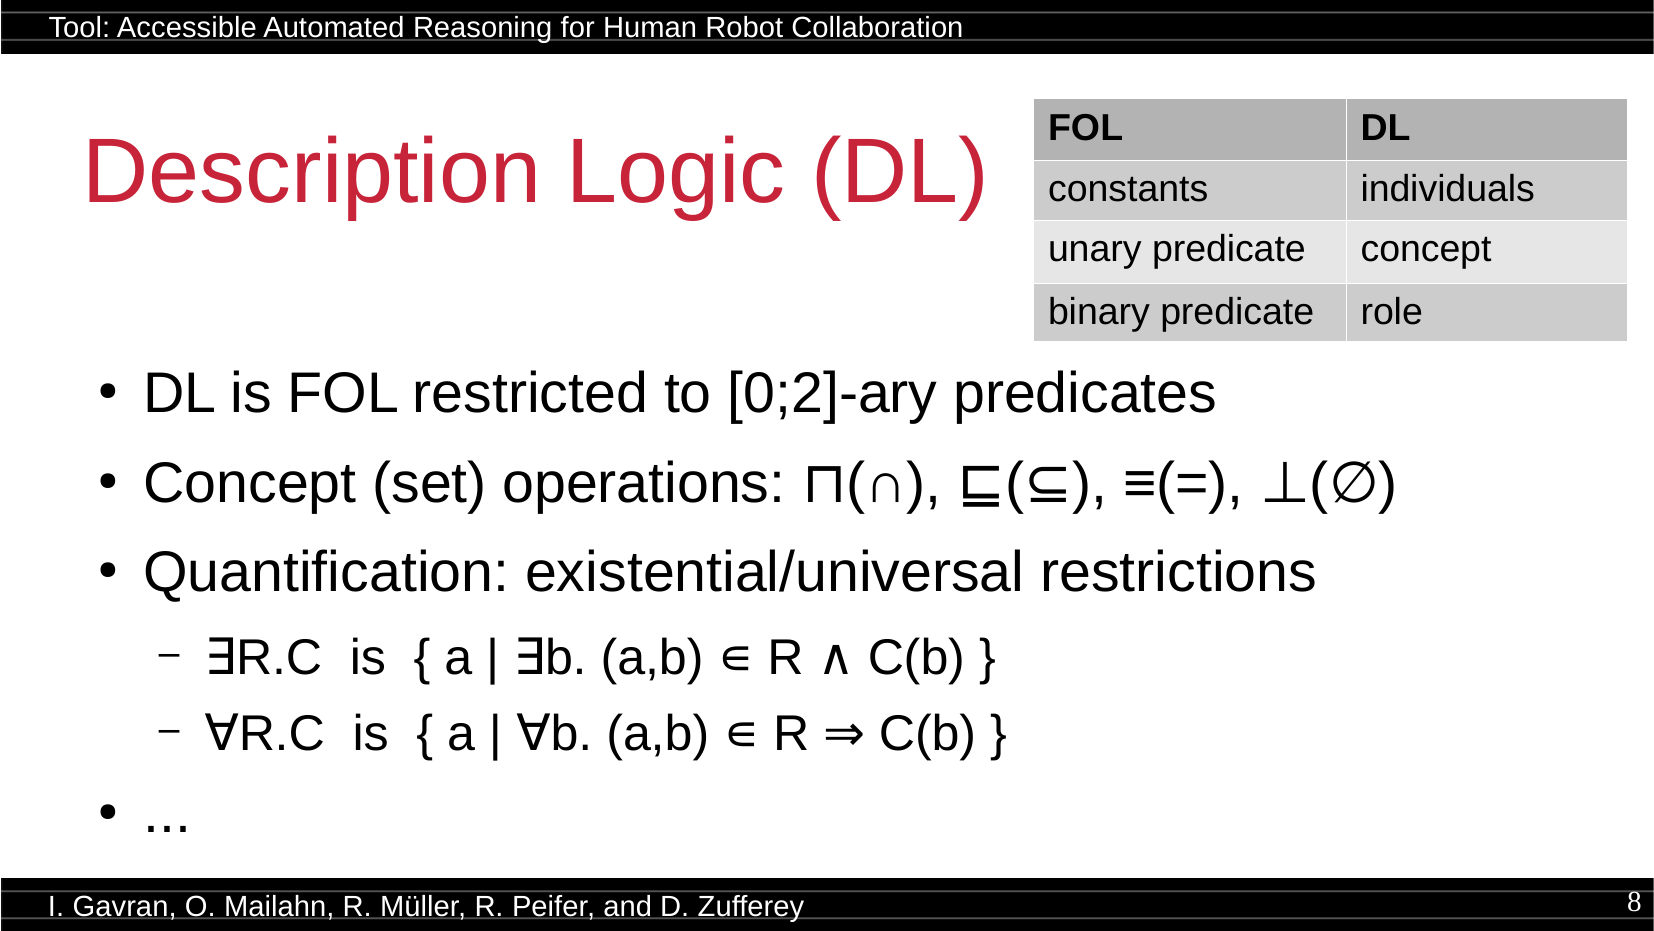

Tool: Accessible Automated Reasoning for Human Robot Collaboration
# Description Logic (DL)
| FOL | DL |
| --- | --- |
| constants | individuals |
| unary predicate | concept |
| binary predicate | role |
DL is FOL restricted to [0;2]-ary predicates
Concept (set) operations: ⊓(∩), ⊑(⊆), ≡(=), ⊥(∅)
Quantification: existential/universal restrictions
∃R.C is { a | ∃b. (a,b) ∊ R ∧ C(b) }
∀R.C is { a | ∀b. (a,b) ∊ R ⇒ C(b) }
...
I. Gavran, O. Mailahn, R. Müller, R. Peifer, and D. Zufferey